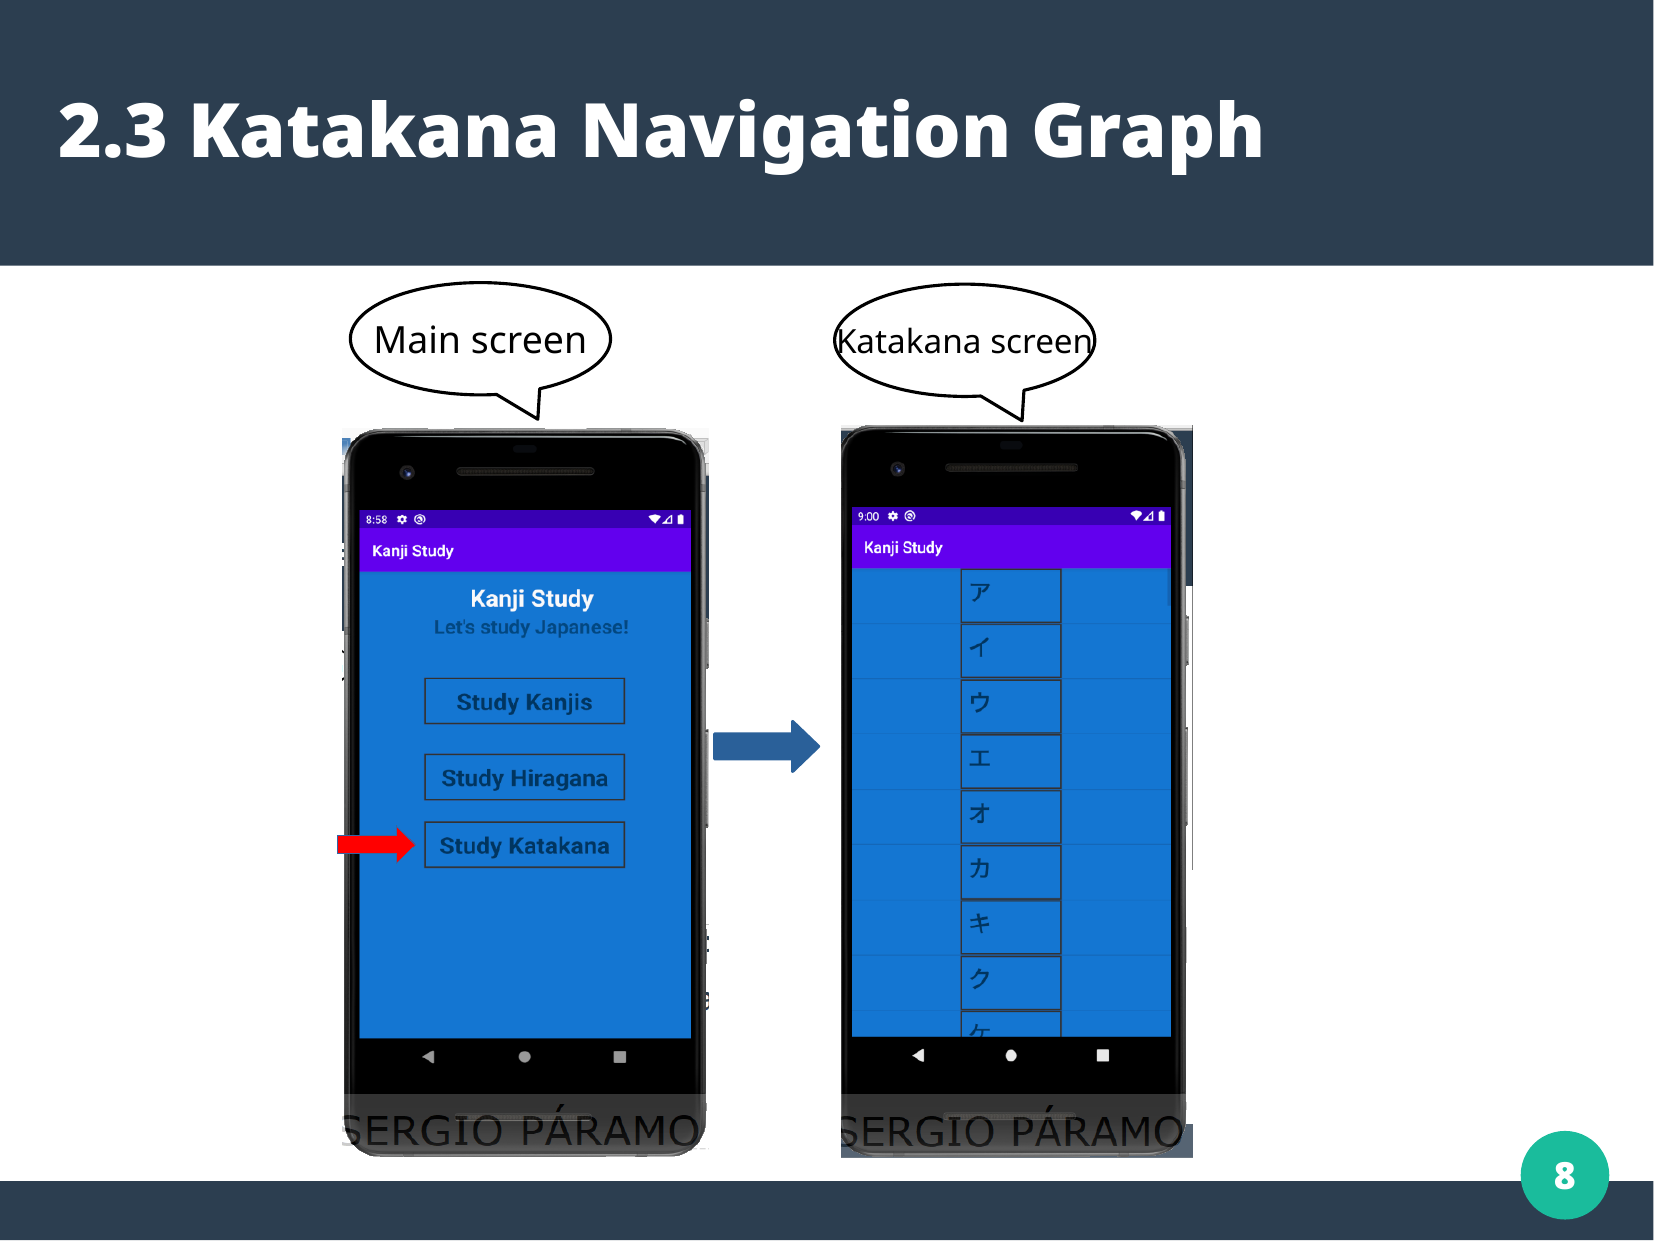

# 2.3 Katakana Navigation Graph
Main screen
Katakana screen
8